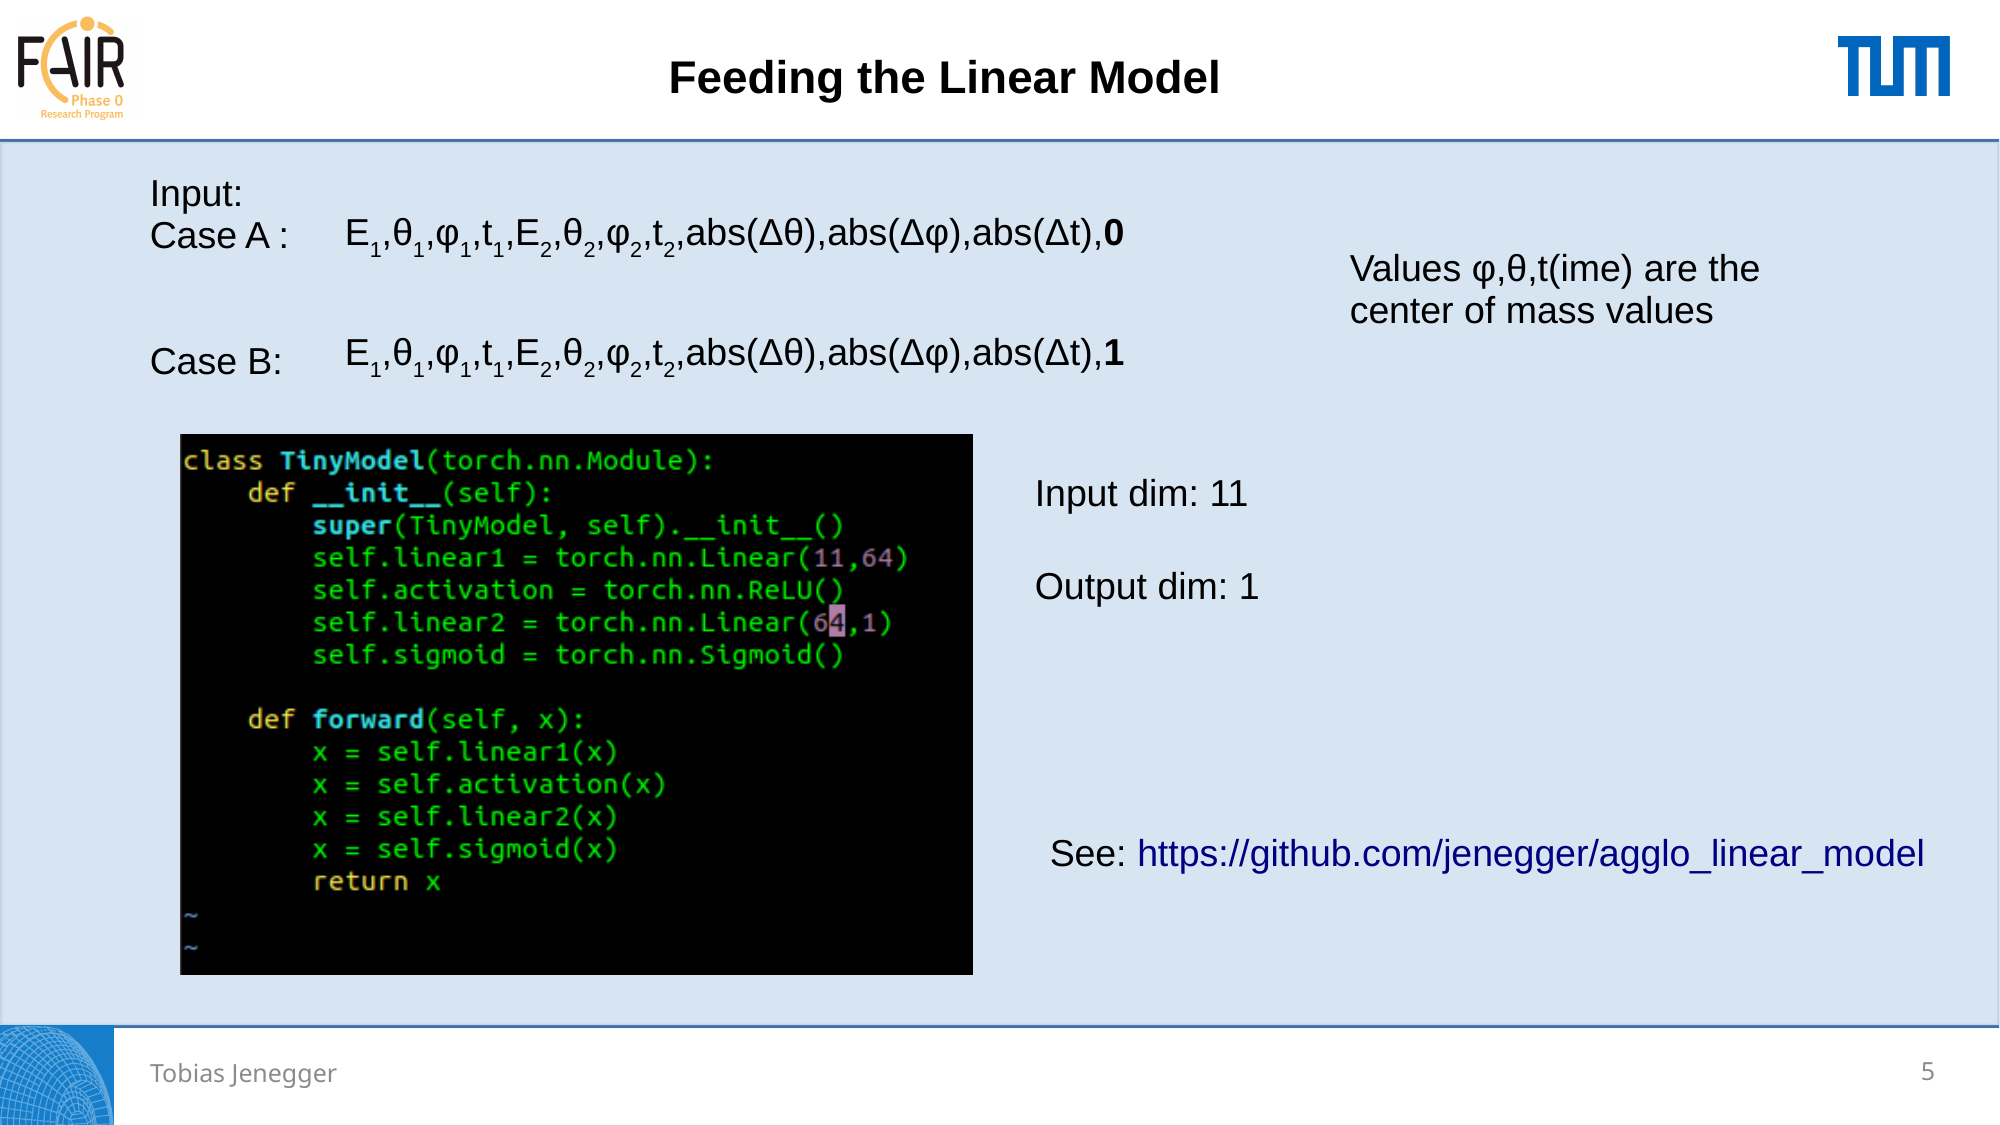

Feeding the Linear Model
Input:
Case A :
Case B:
E1,θ1,φ1,t1,E2,θ2,φ2,t2,abs(Δθ),abs(Δφ),abs(Δt),0
Values φ,θ,t(ime) are the center of mass values
E1,θ1,φ1,t1,E2,θ2,φ2,t2,abs(Δθ),abs(Δφ),abs(Δt),1
Input dim: 11
Output dim: 1
See: https://github.com/jenegger/agglo_linear_model
5